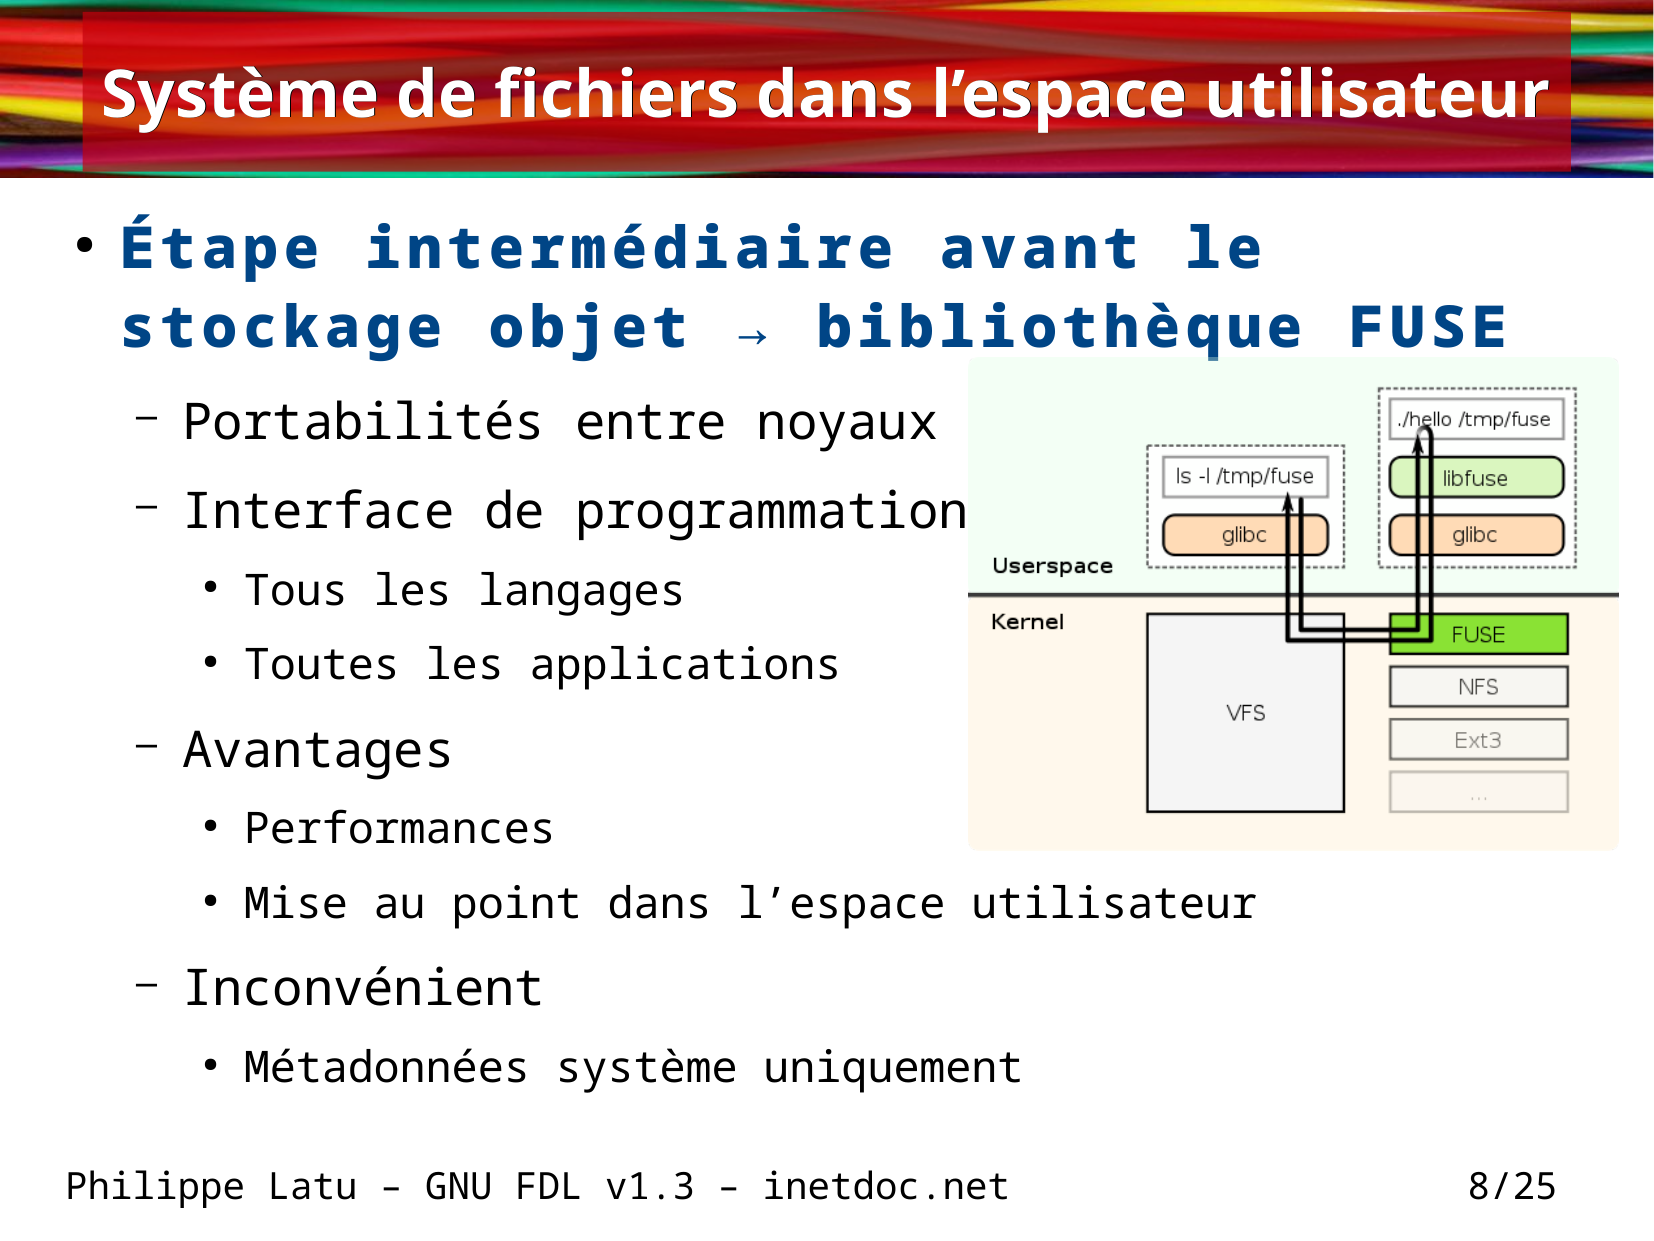

# Système de fichiers dans l’espace utilisateur
Étape intermédiaire avant le stockage objet → bibliothèque FUSE
Portabilités entre noyaux
Interface de programmation
Tous les langages
Toutes les applications
Avantages
Performances
Mise au point dans l’espace utilisateur
Inconvénient
Métadonnées système uniquement
Philippe Latu – GNU FDL v1.3 – inetdoc.net /25